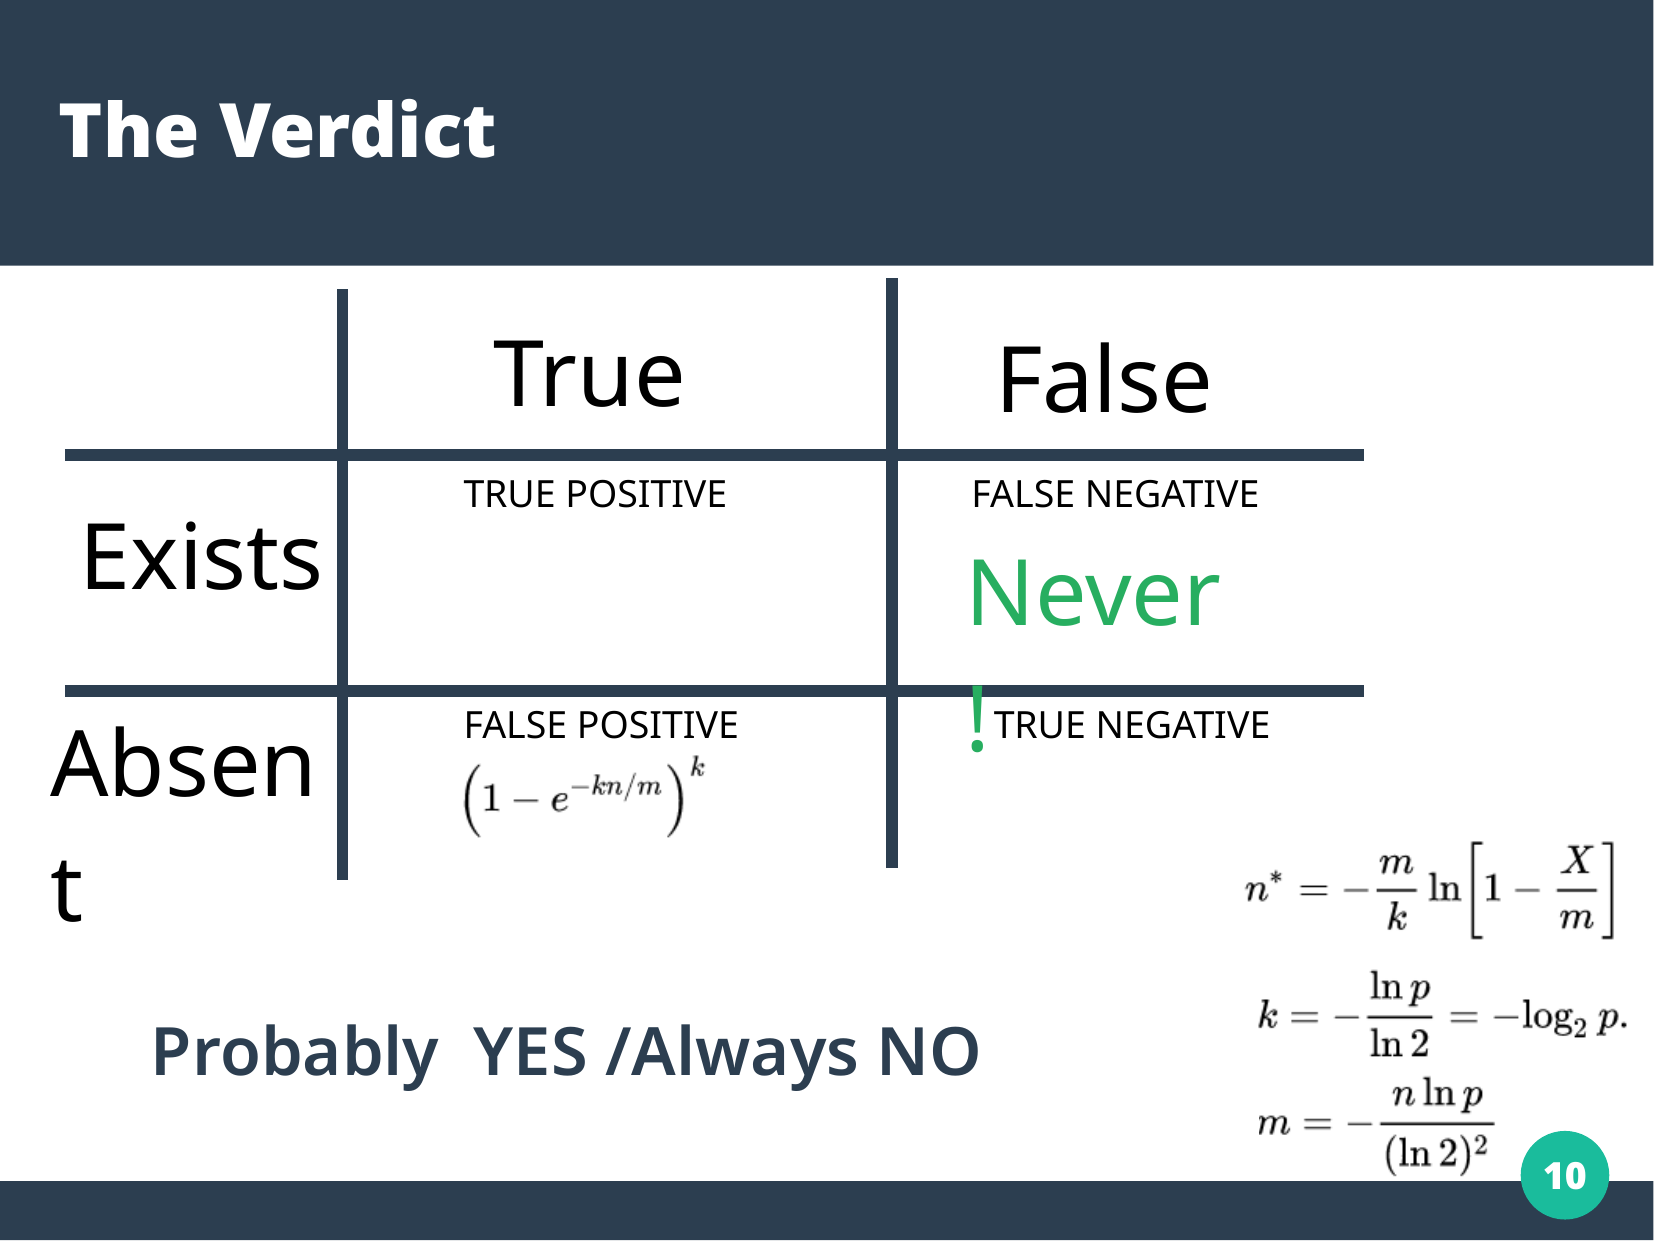

# The Verdict
True
False
TRUE POSITIVE
FALSE NEGATIVE
Exists
Never !
Absent
FALSE POSITIVE
TRUE NEGATIVE
Probably YES /Always NO
10